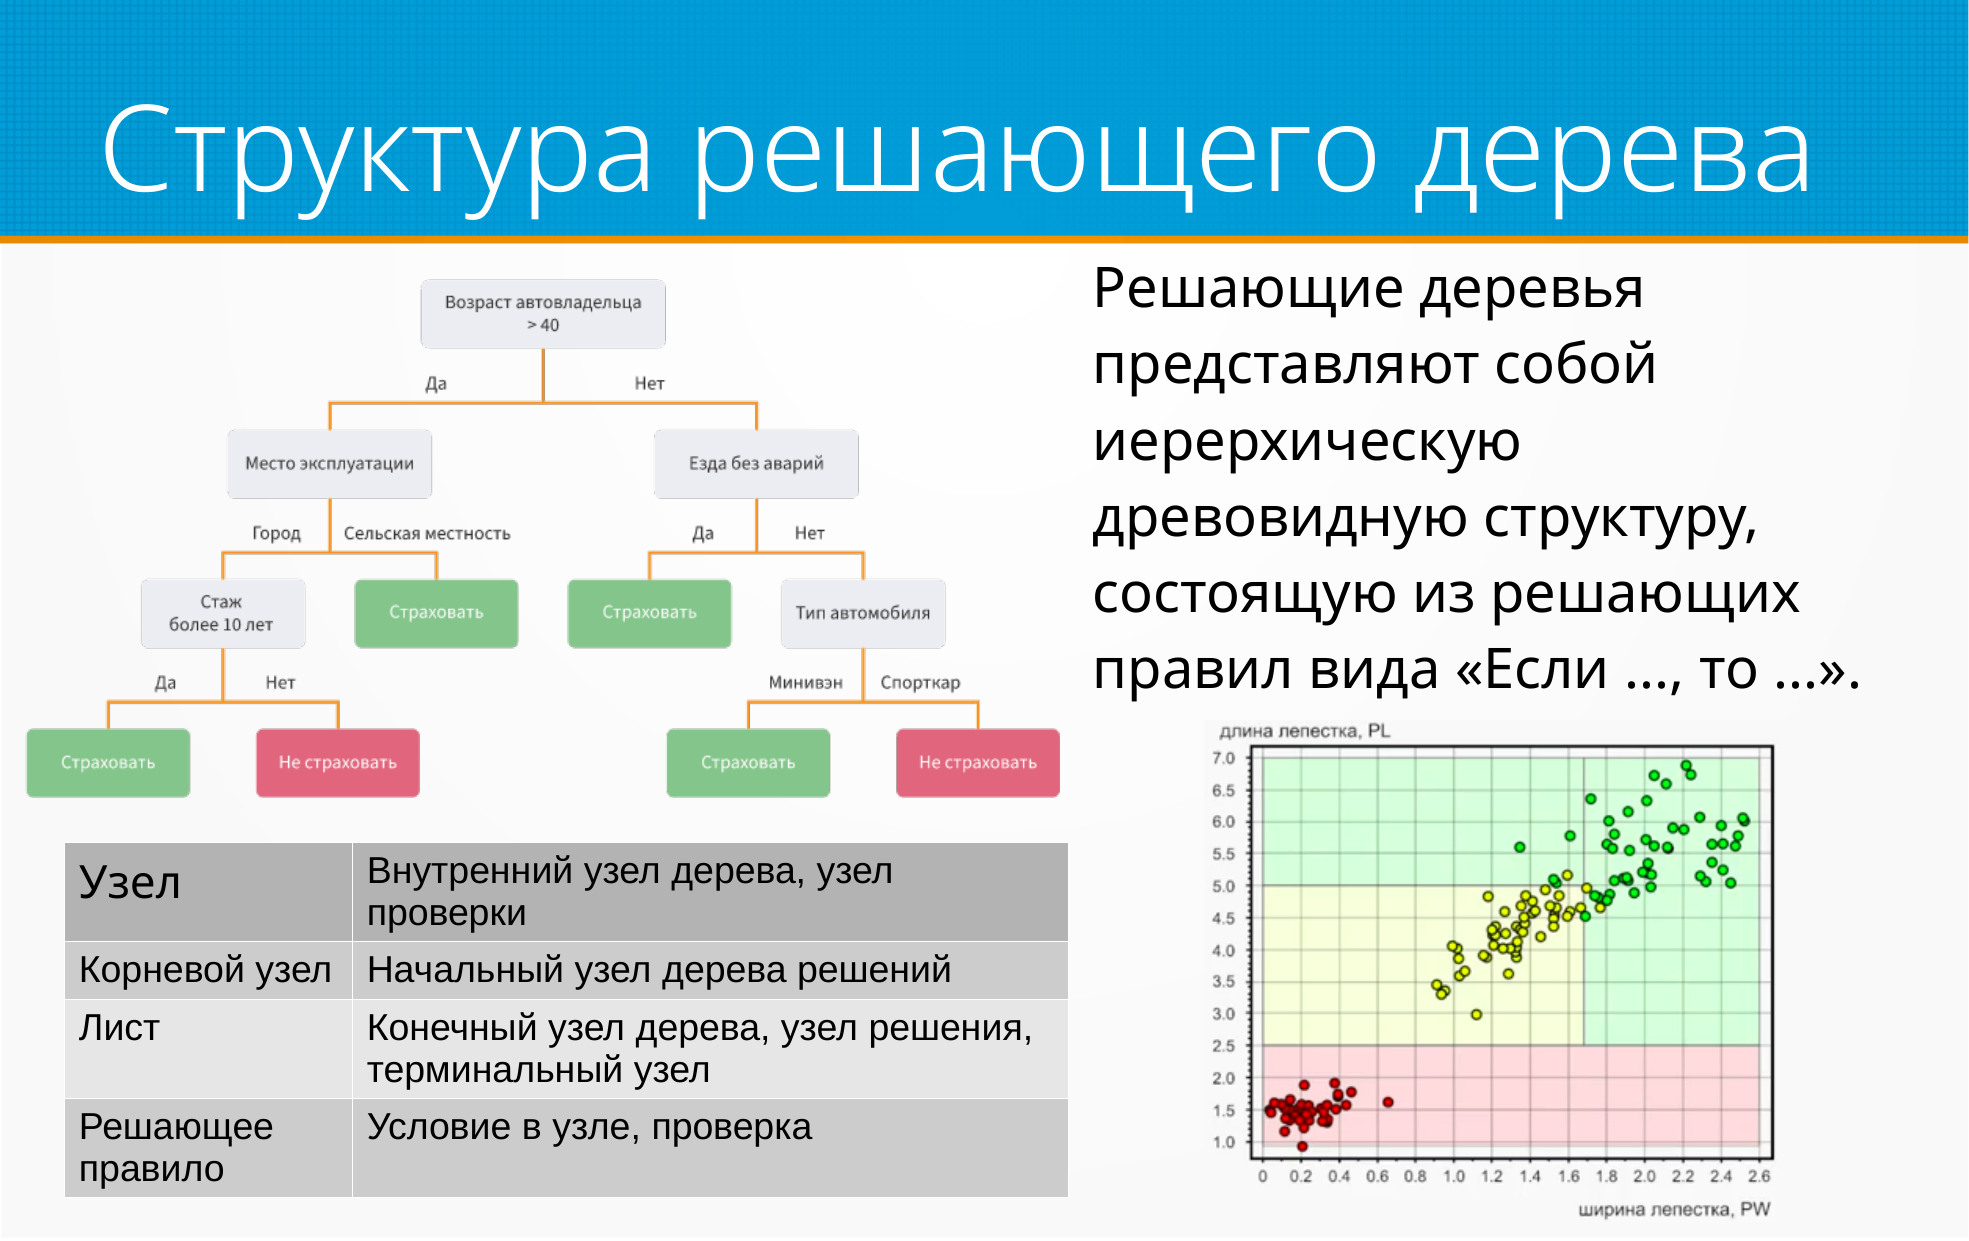

# Структура решающего дерева
Решающие деревья представляют собой иерерхическую древовидную структуру, состоящую из решающих правил вида «Если ..., то ...».
| Узел | Внутренний узел дерева, узел проверки |
| --- | --- |
| Корневой узел | Начальный узел дерева решений |
| Лист | Конечный узел дерева, узел решения, терминальный узел |
| Решающее правило | Условие в узле, проверка |